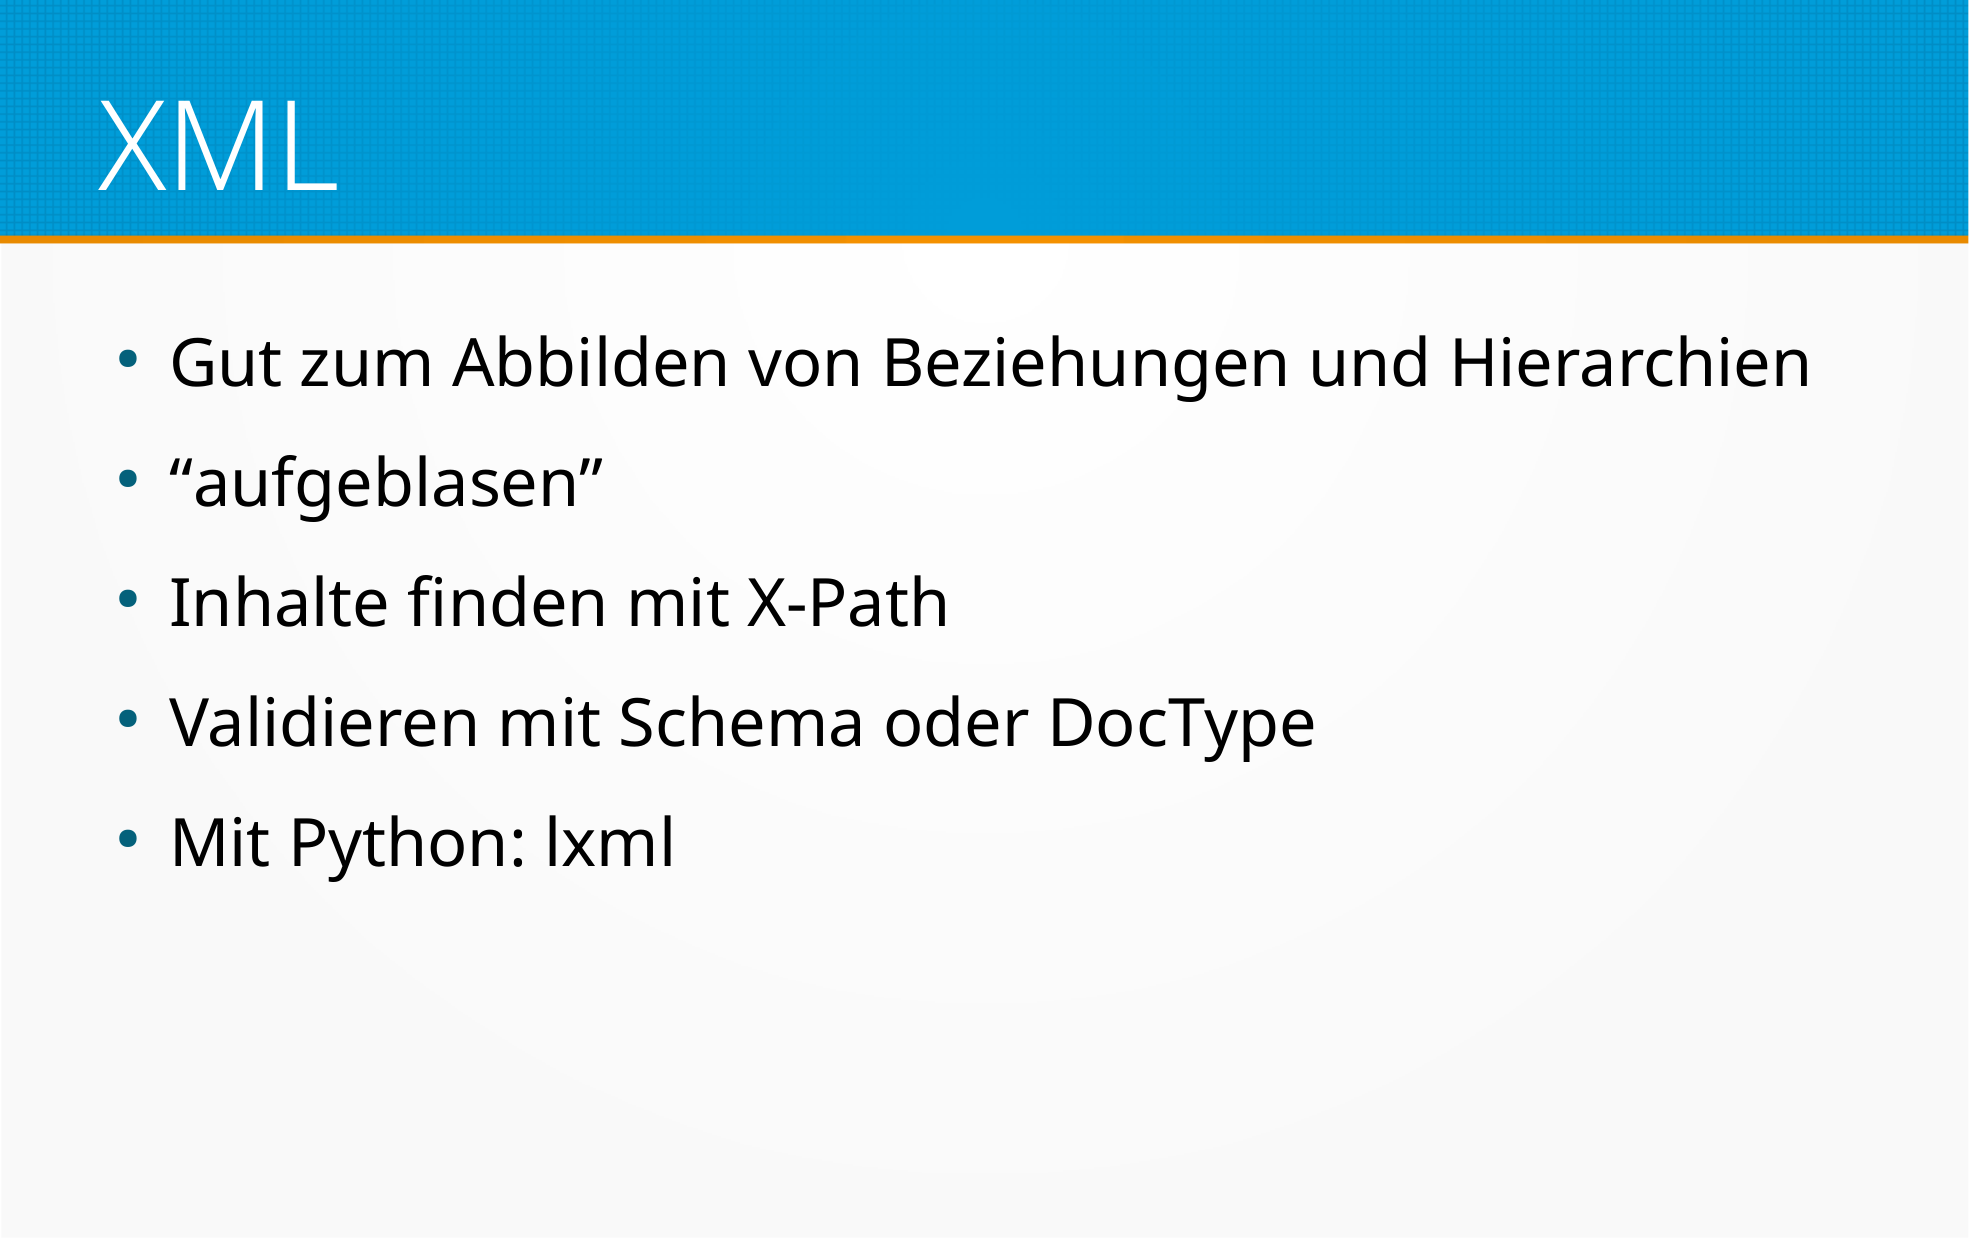

# XML
Gut zum Abbilden von Beziehungen und Hierarchien
“aufgeblasen”
Inhalte finden mit X-Path
Validieren mit Schema oder DocType
Mit Python: lxml